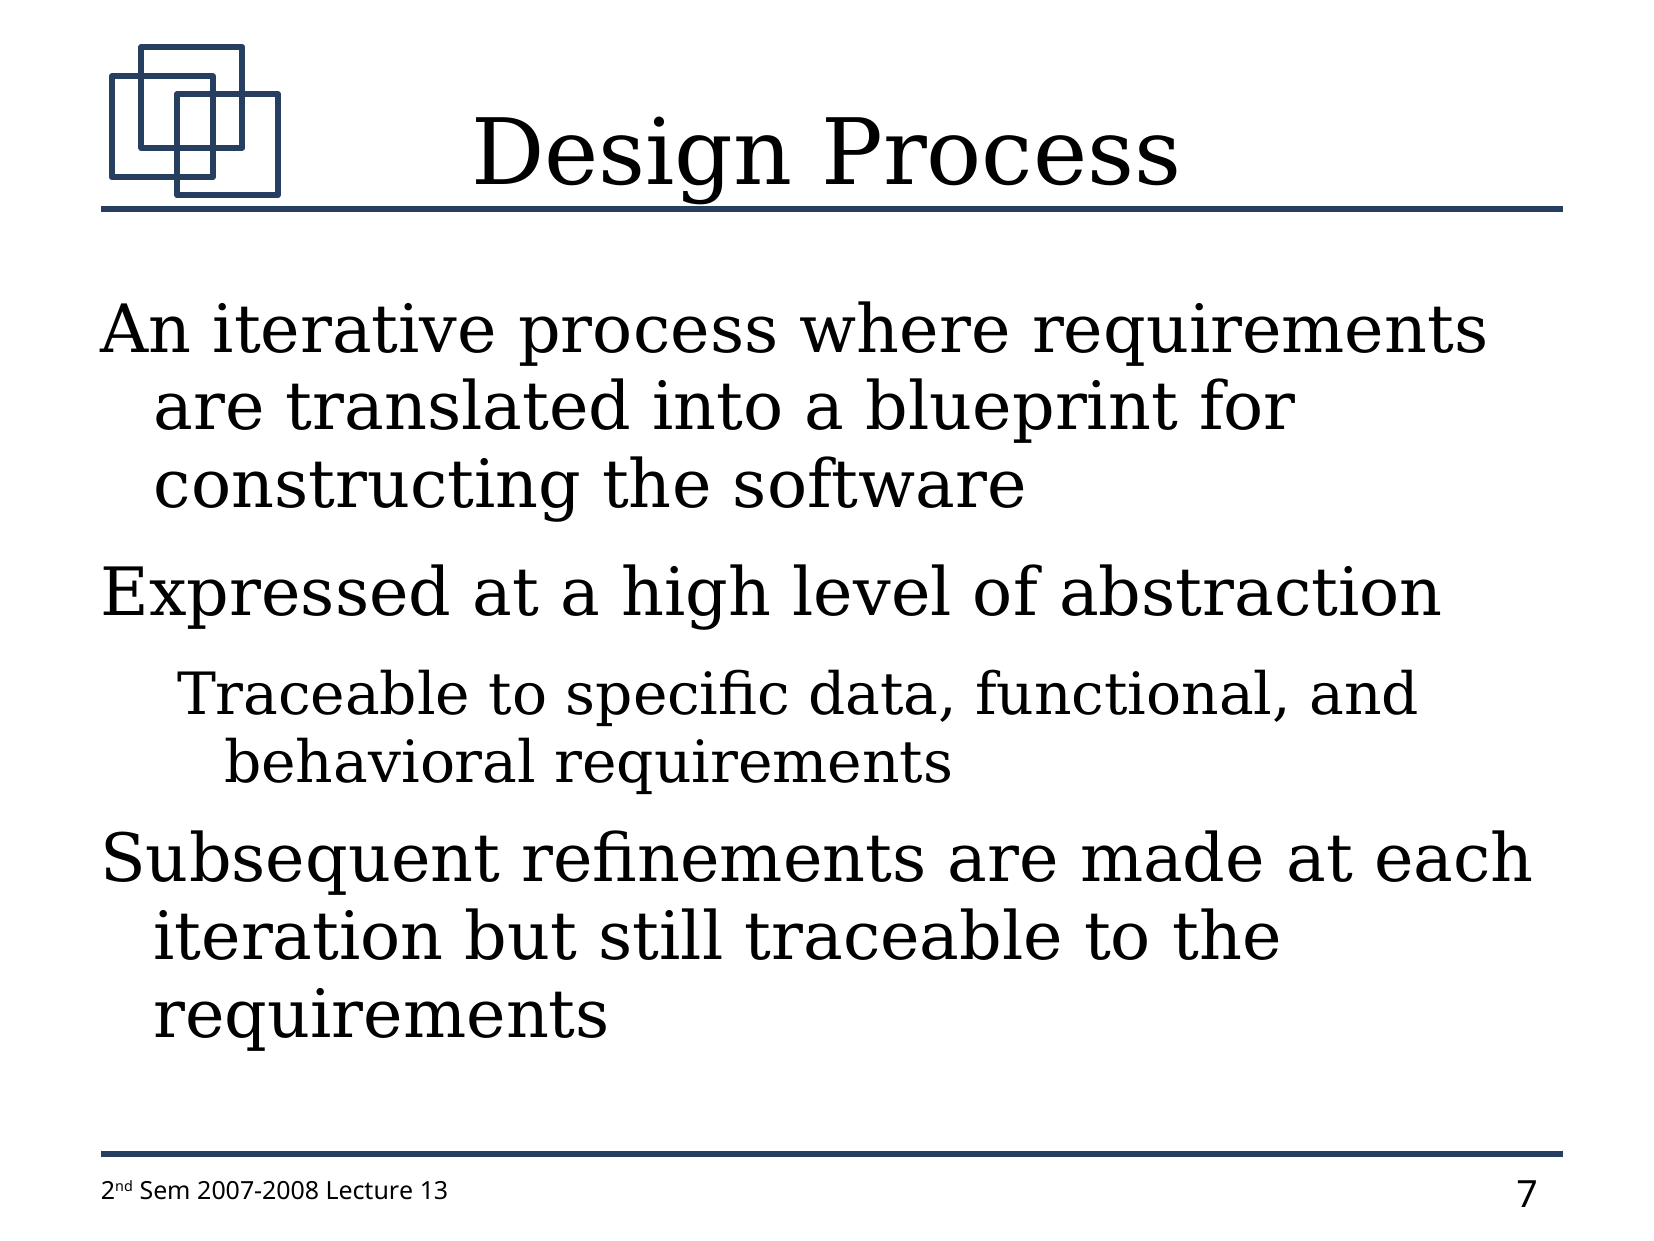

# Design Process
An iterative process where requirements are translated into a blueprint for constructing the software
Expressed at a high level of abstraction
Traceable to specific data, functional, and behavioral requirements
Subsequent refinements are made at each iteration but still traceable to the requirements